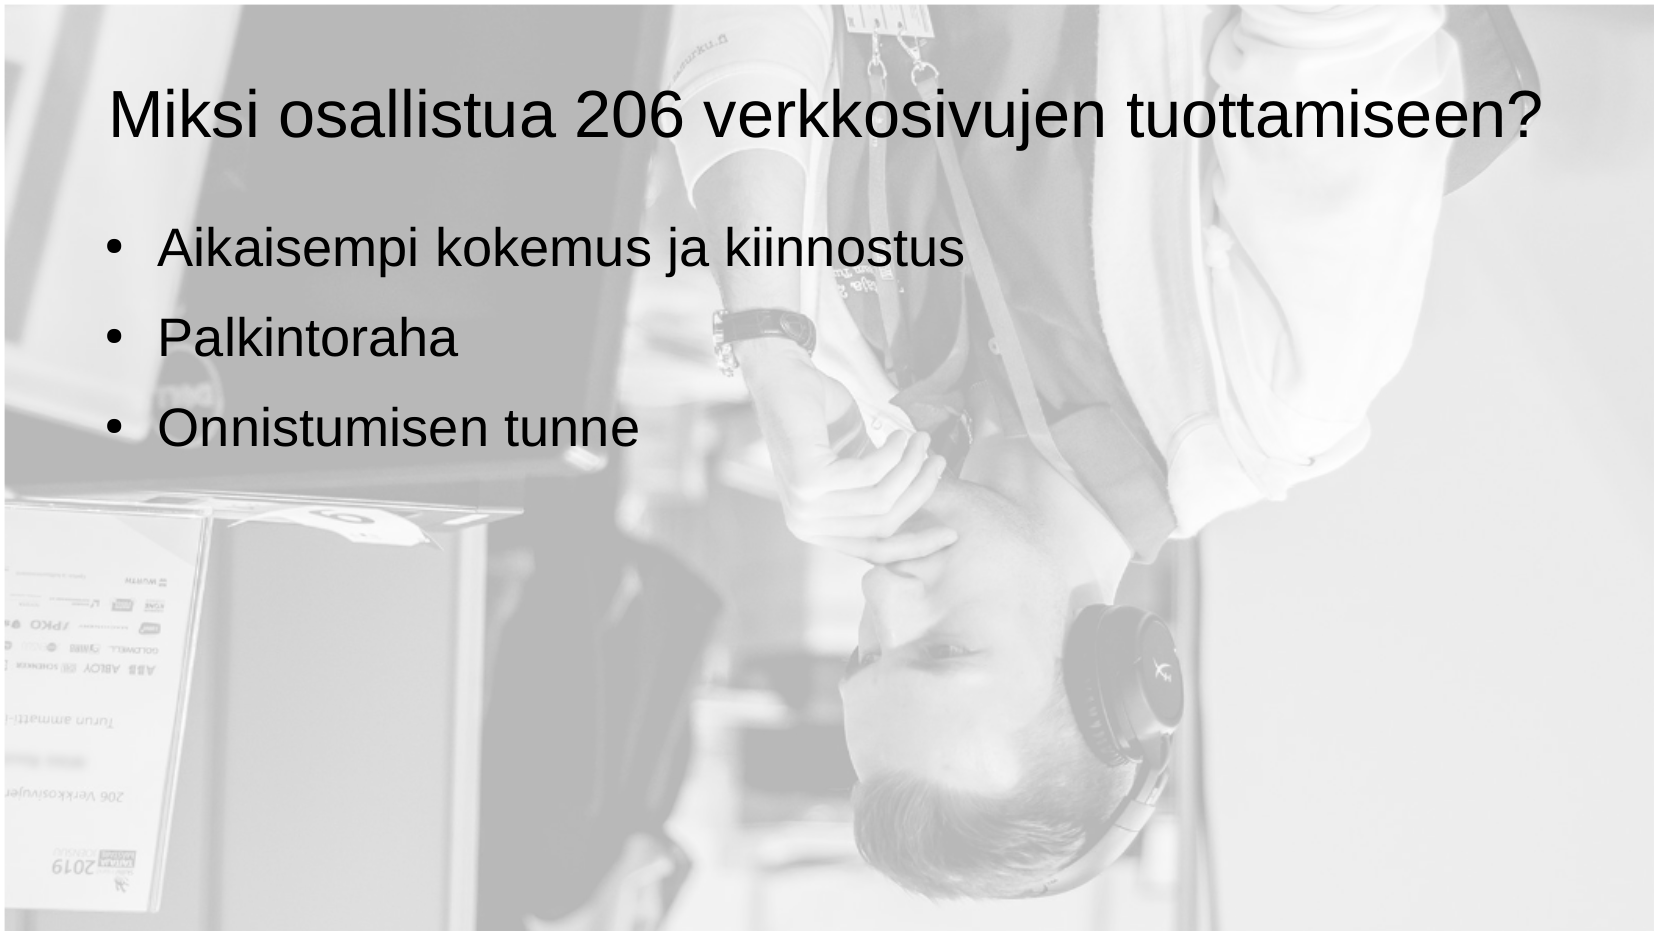

# Miksi osallistua 206 verkkosivujen tuottamiseen?
Aikaisempi kokemus ja kiinnostus
Palkintoraha
Onnistumisen tunne